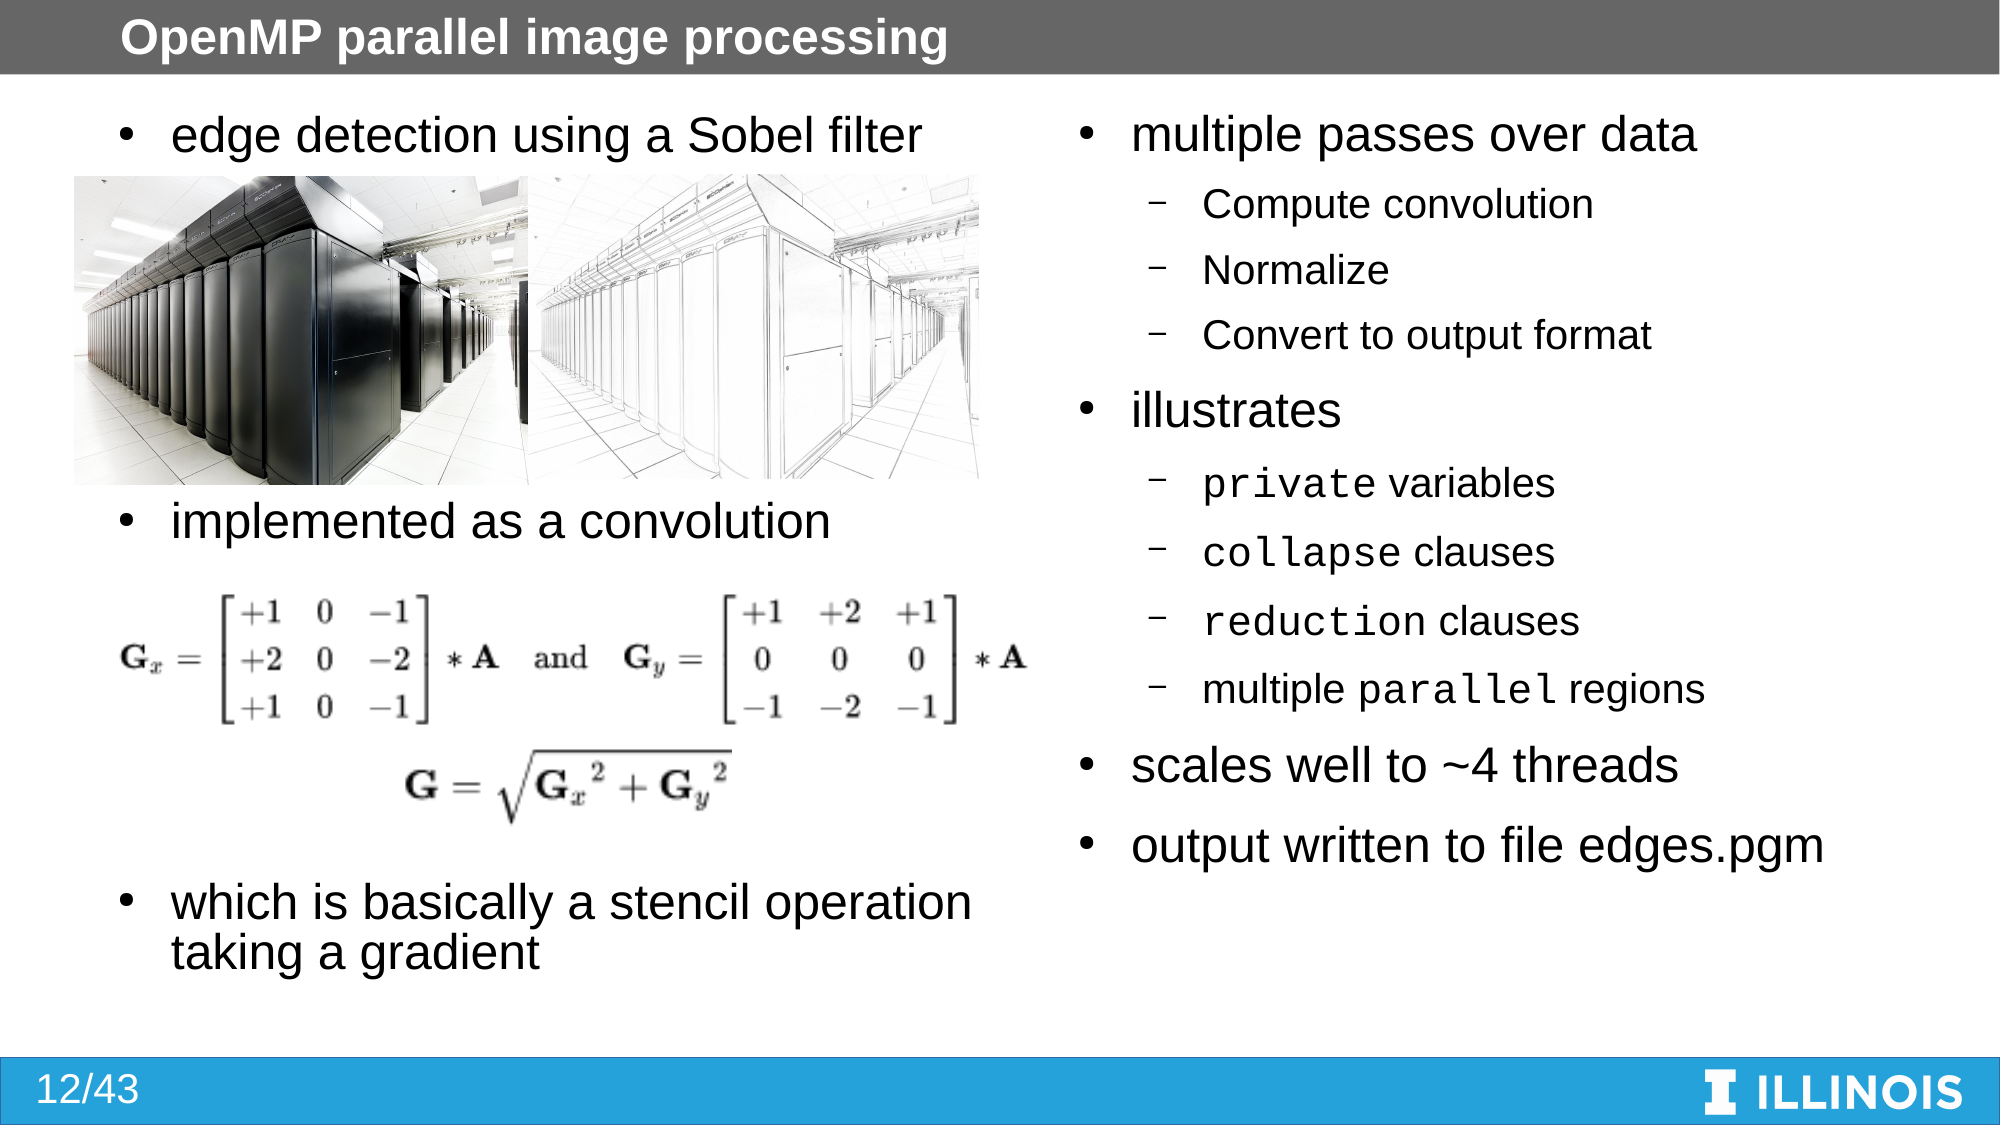

# OpenMP parallel image processing
multiple passes over data
Compute convolution
Normalize
Convert to output format
illustrates
private variables
collapse clauses
reduction clauses
multiple parallel regions
scales well to ~4 threads
output written to file edges.pgm
edge detection using a Sobel filter
implemented as a convolution
which is basically a stencil operation taking a gradient